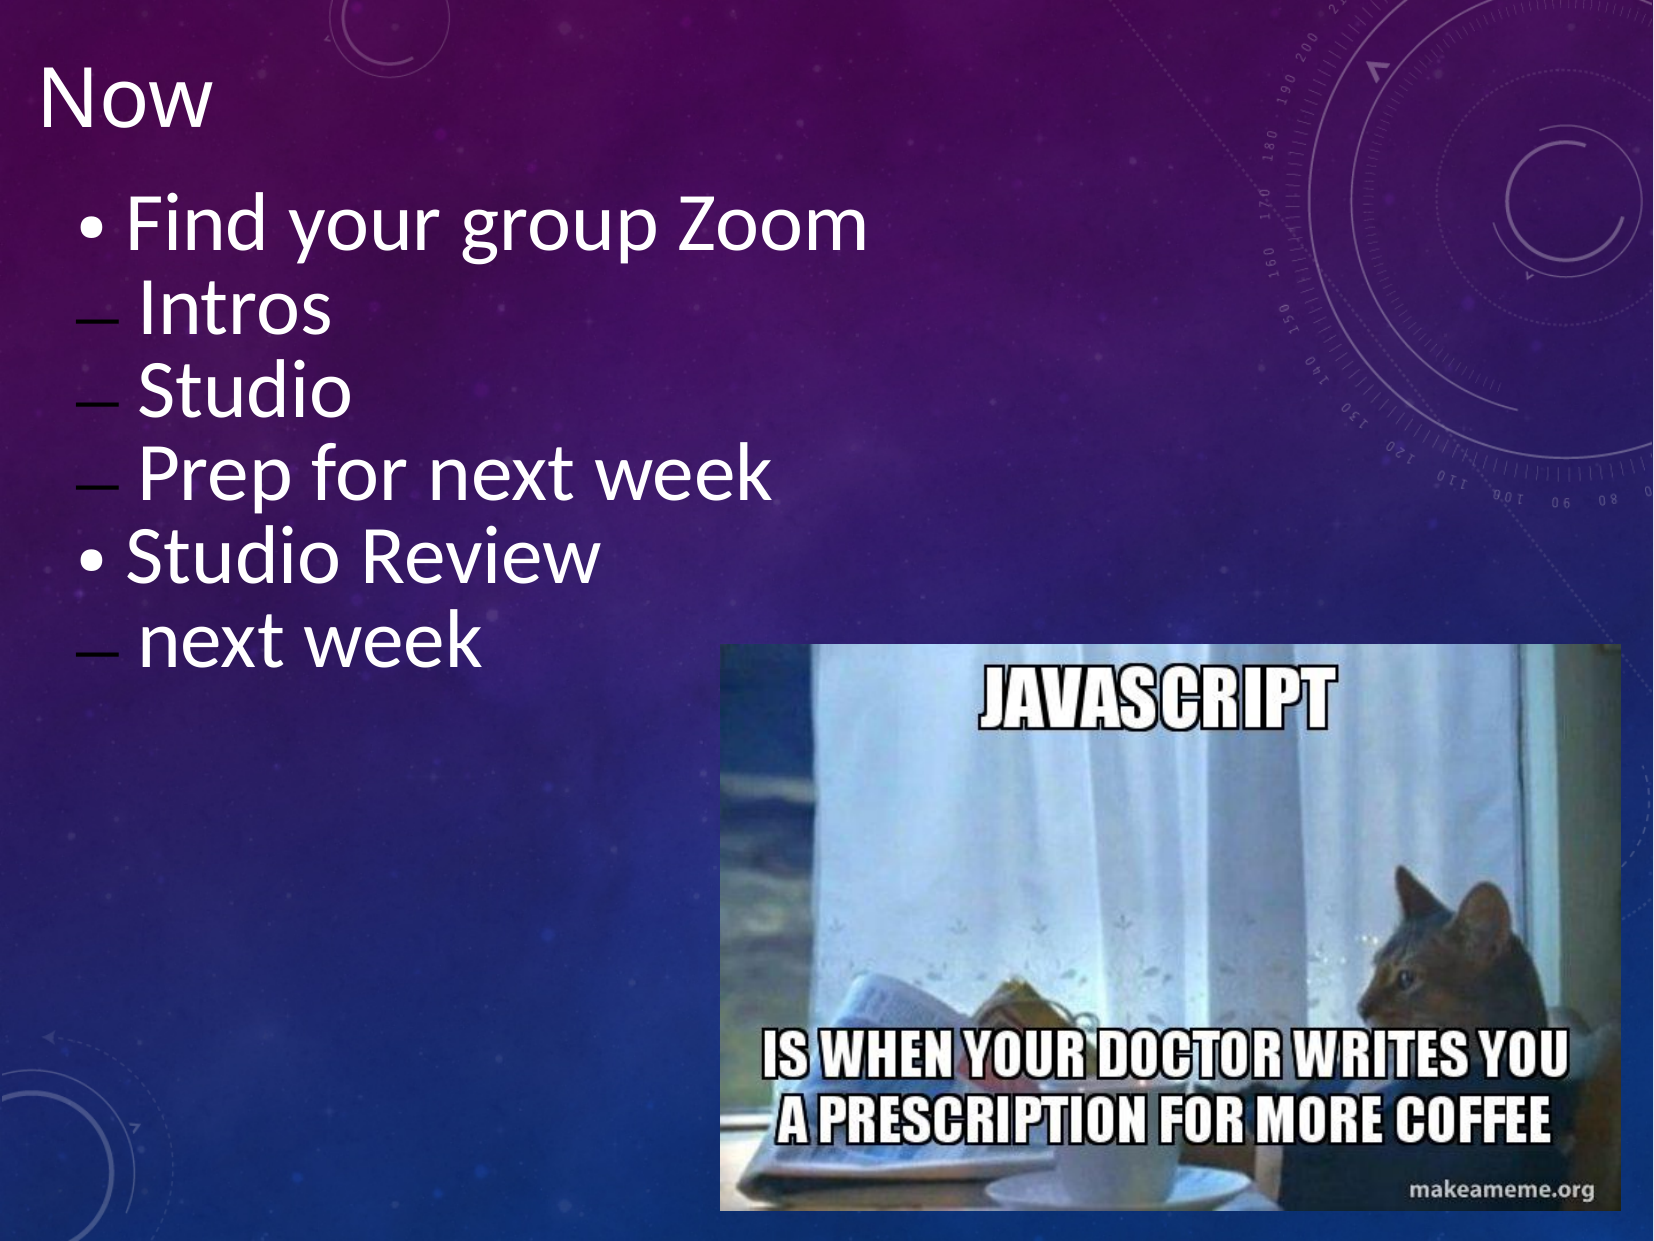

Now
 Find your group Zoom
 Intros
 Studio
 Prep for next week
 Studio Review
 next week